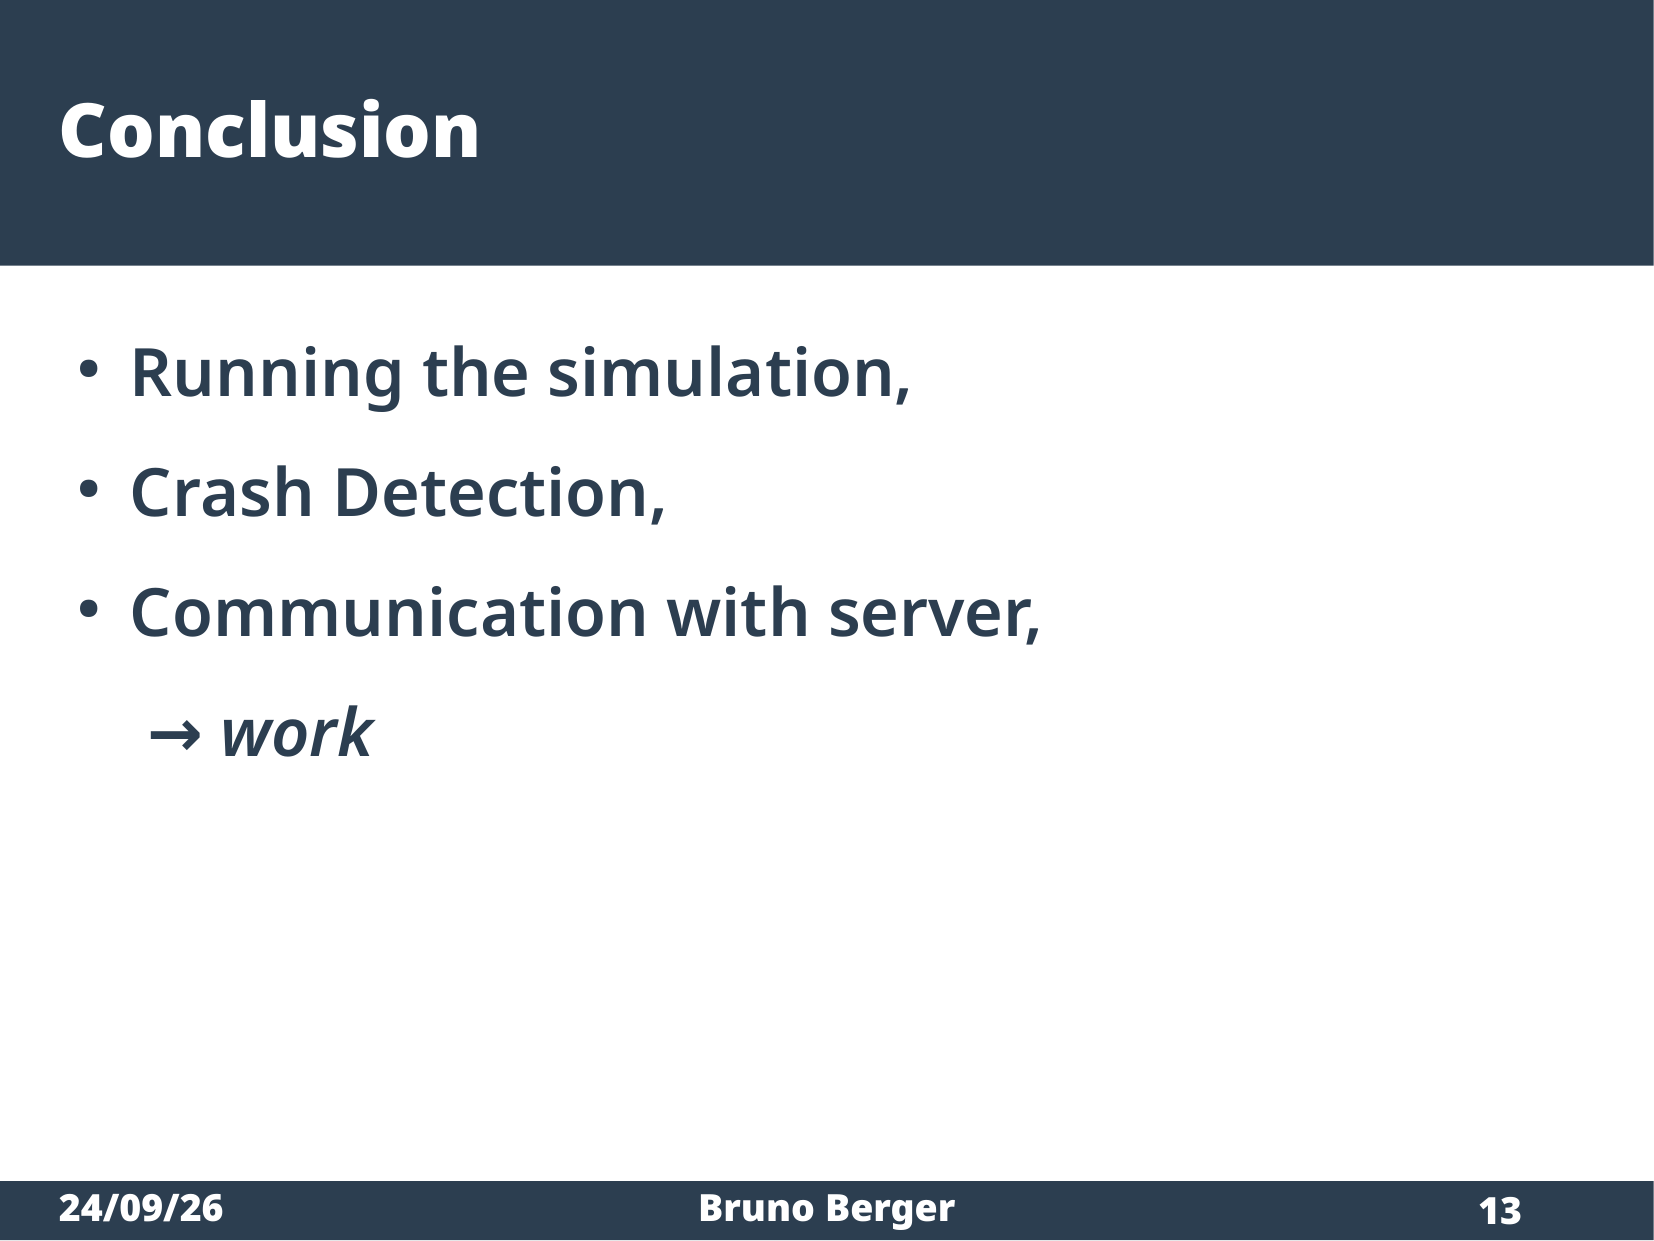

# Conclusion
Running the simulation,
Crash Detection,
Communication with server,
 → work
Bruno Berger
13